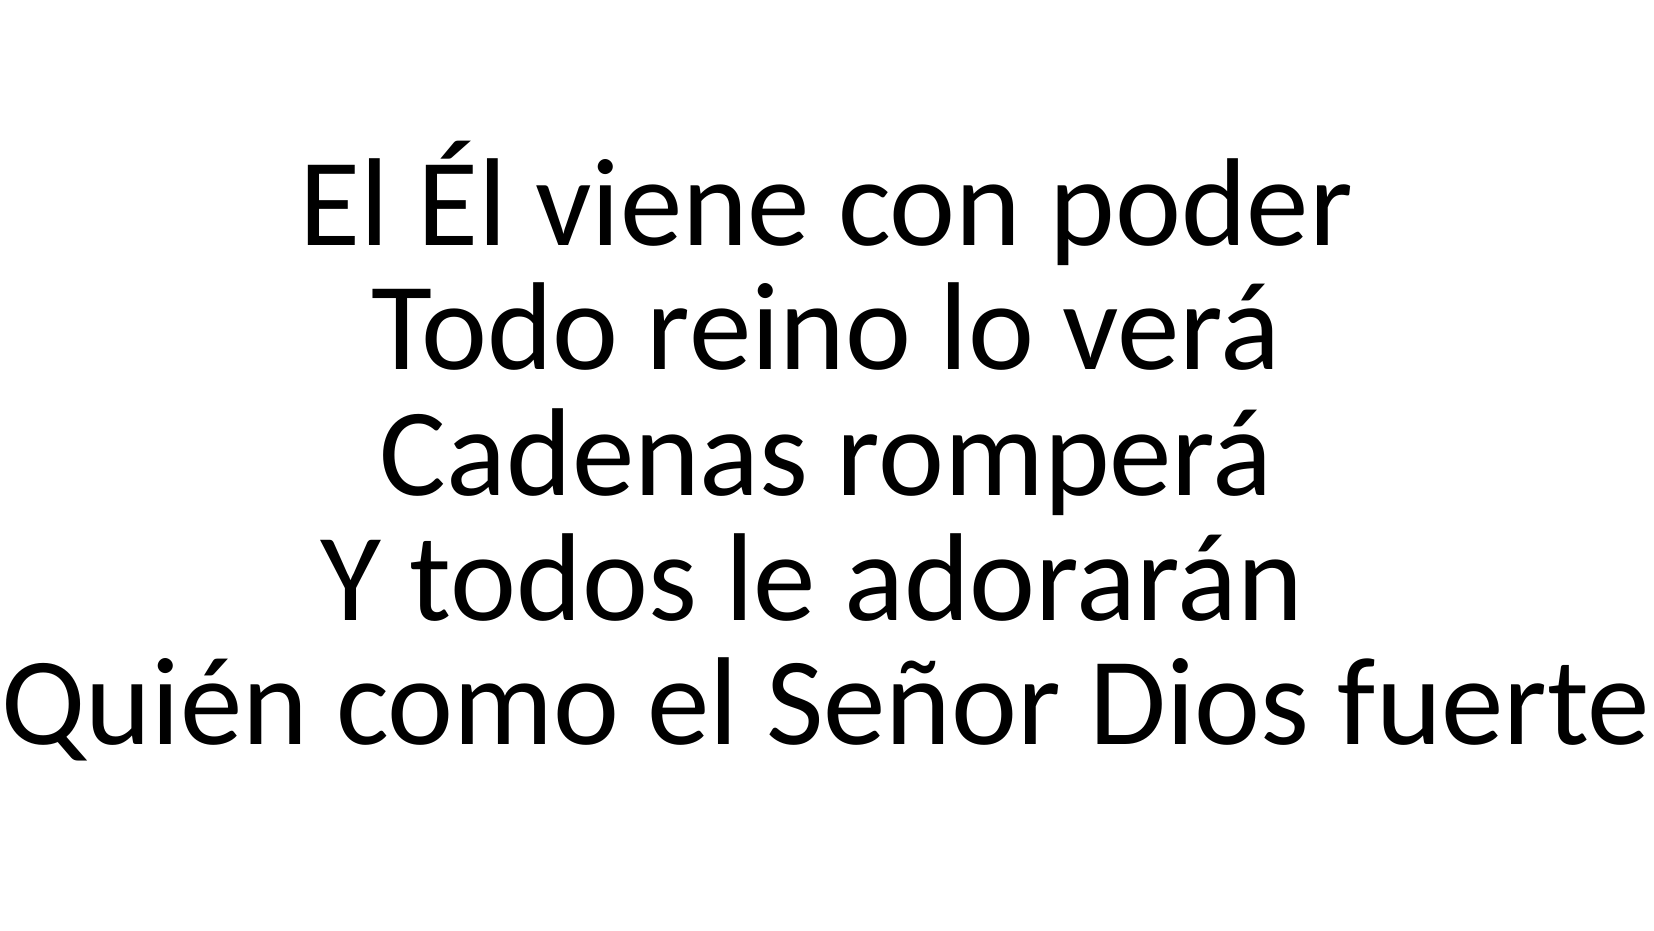

# El Él viene con poder Todo reino lo verá Cadenas romperá Y todos le adorarán Quién como el Señor Dios fuerte